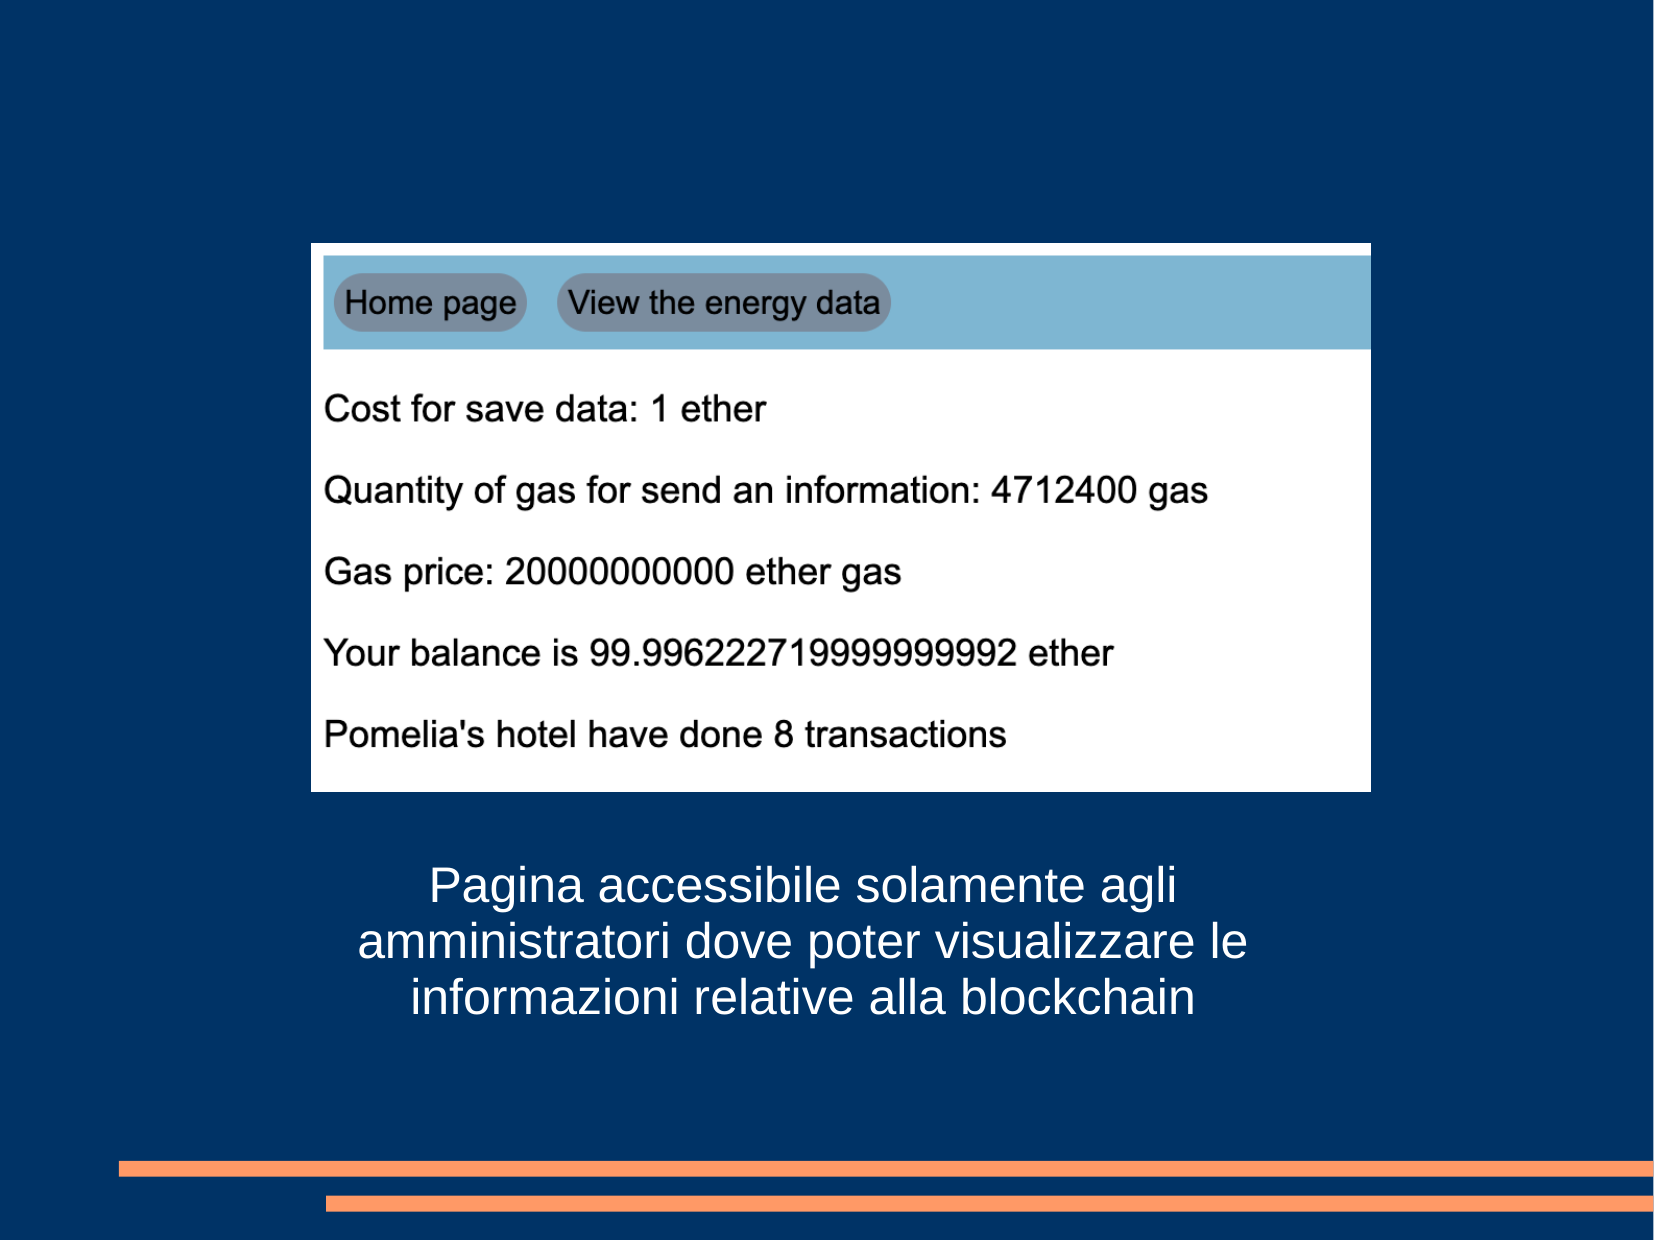

Pagina accessibile solamente agli amministratori dove poter visualizzare le informazioni relative alla blockchain